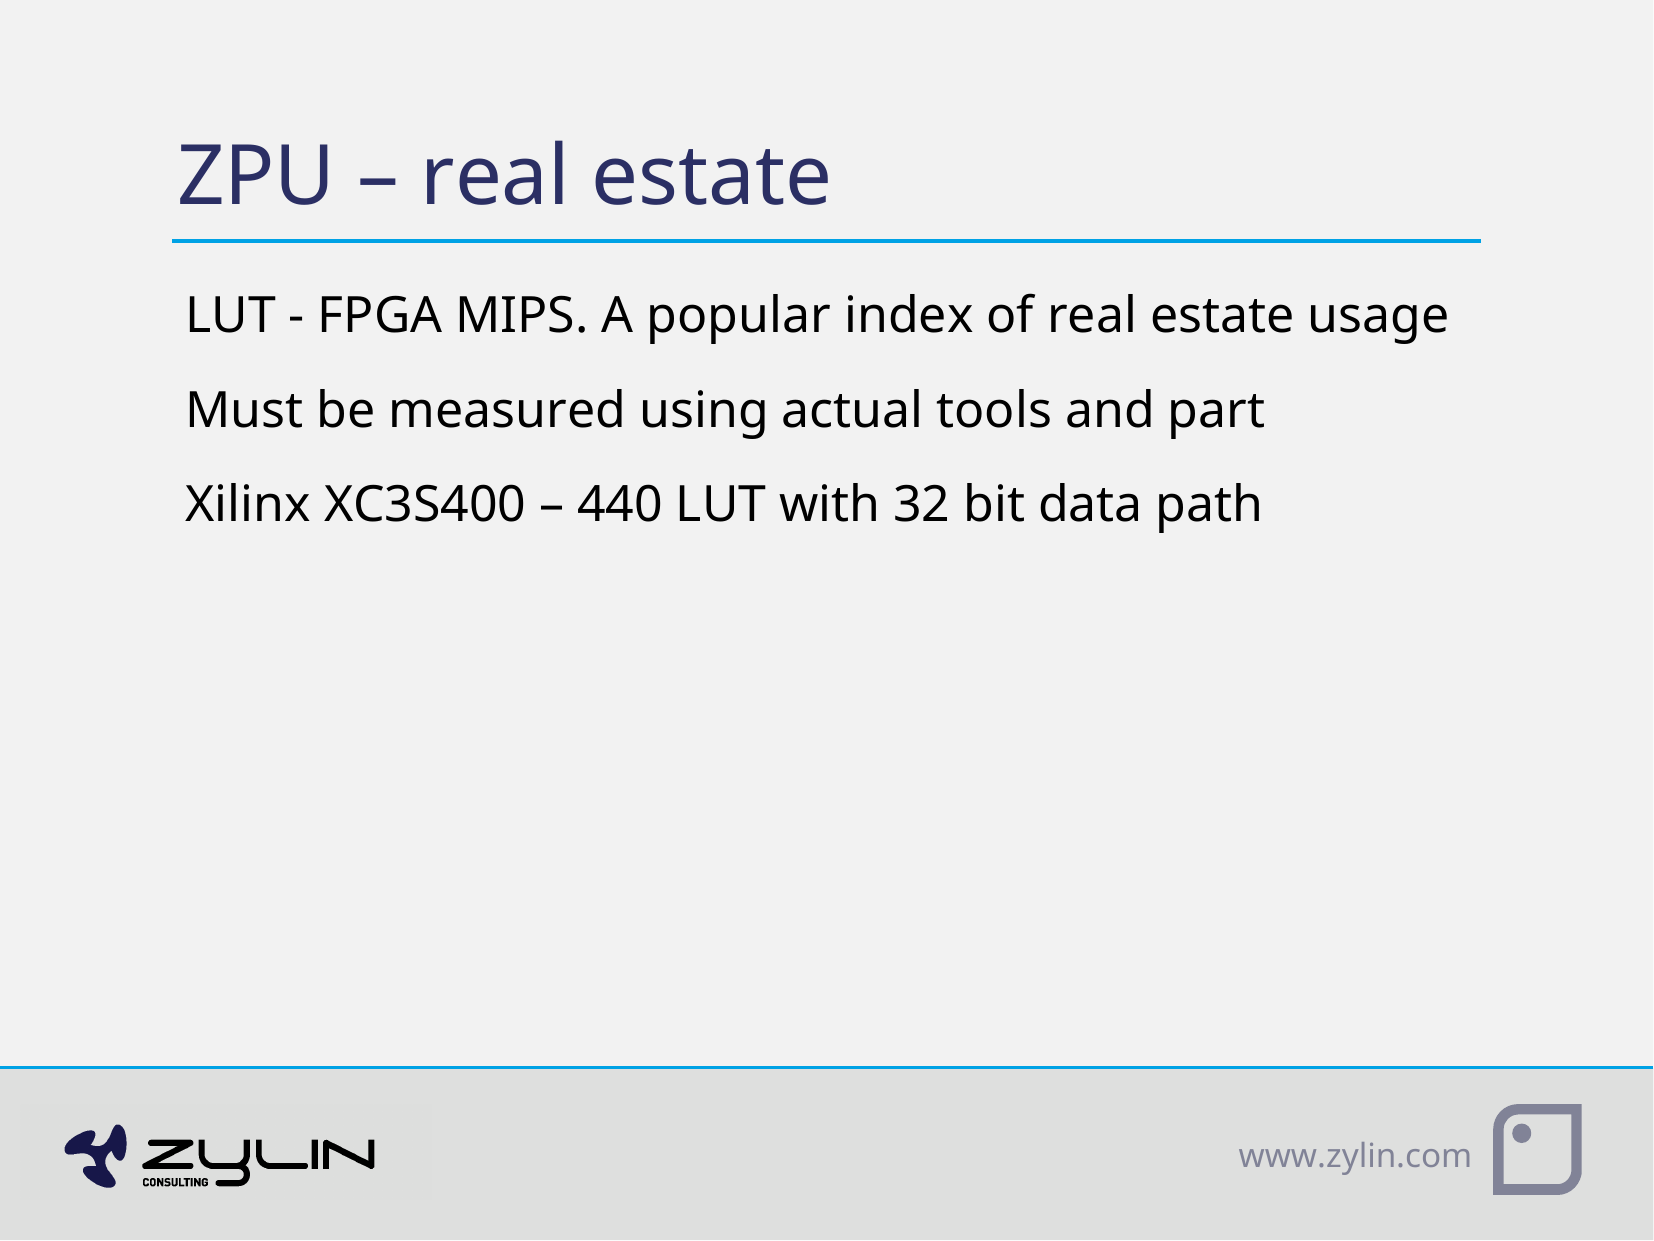

# ZPU – real estate
LUT - FPGA MIPS. A popular index of real estate usage
Must be measured using actual tools and part
Xilinx XC3S400 – 440 LUT with 32 bit data path